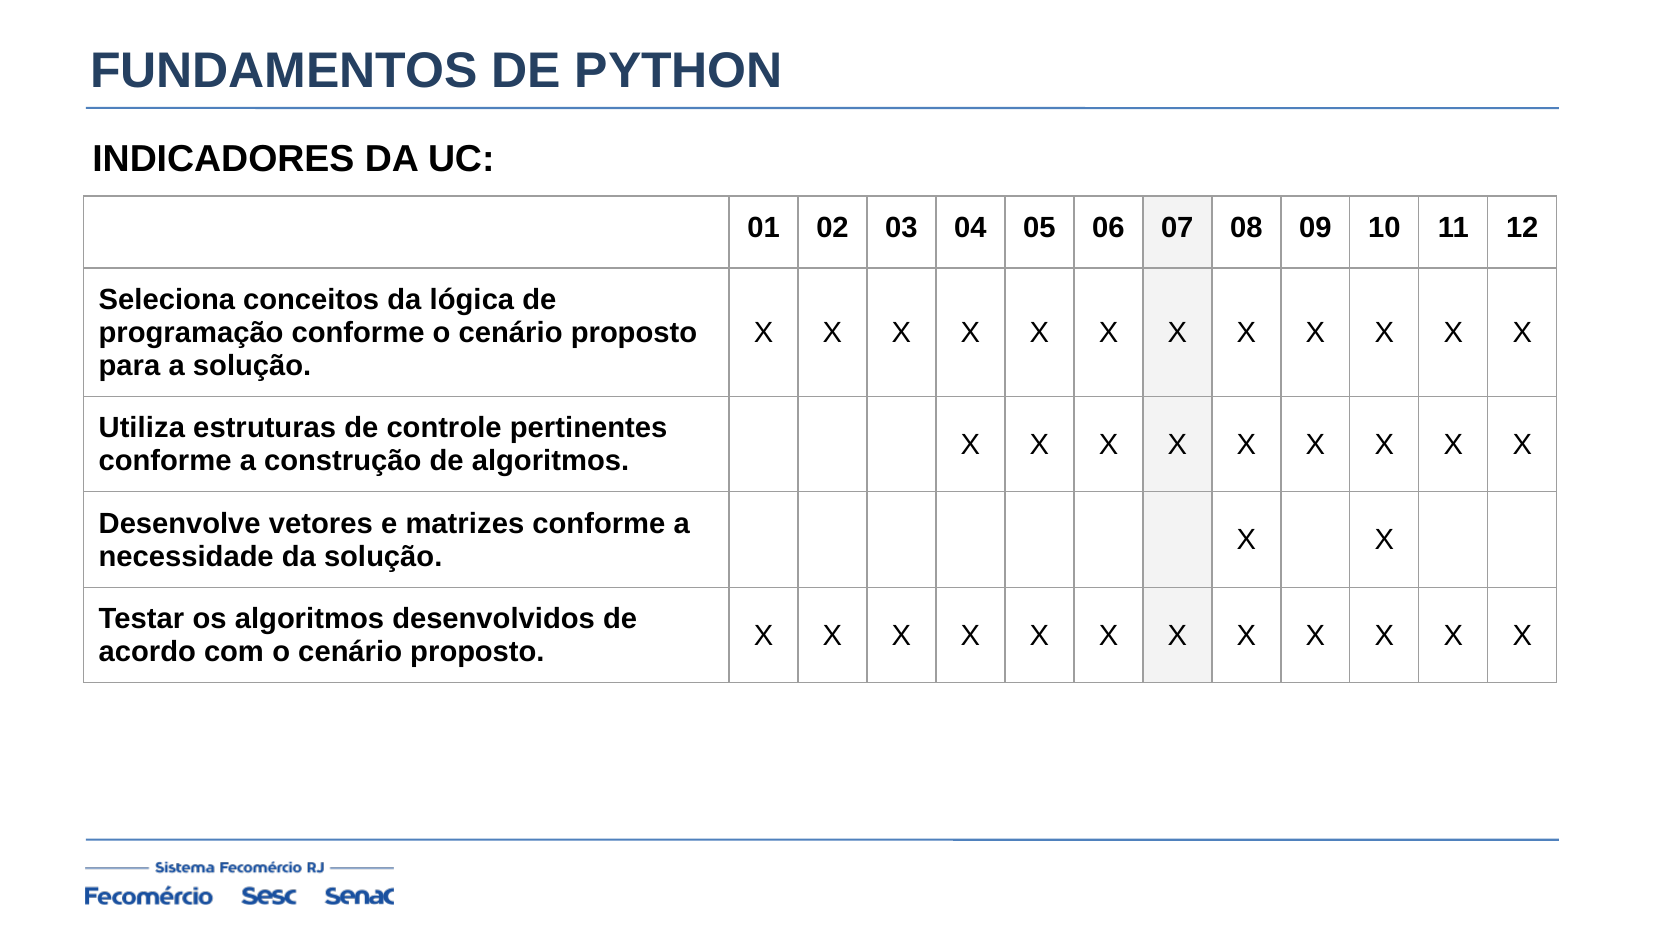

FUNDAMENTOS DE PYTHON
INDICADORES DA UC:
| | 01 | 02 | 03 | 04 | 05 | 06 | 07 | 08 | 09 | 10 | 11 | 12 |
| --- | --- | --- | --- | --- | --- | --- | --- | --- | --- | --- | --- | --- |
| Seleciona conceitos da lógica de programação conforme o cenário proposto para a solução. | X | X | X | X | X | X | X | X | X | X | X | X |
| Utiliza estruturas de controle pertinentes conforme a construção de algoritmos. | | | | X | X | X | X | X | X | X | X | X |
| Desenvolve vetores e matrizes conforme a necessidade da solução. | | | | | | | | X | | X | | |
| Testar os algoritmos desenvolvidos de acordo com o cenário proposto. | X | X | X | X | X | X | X | X | X | X | X | X |